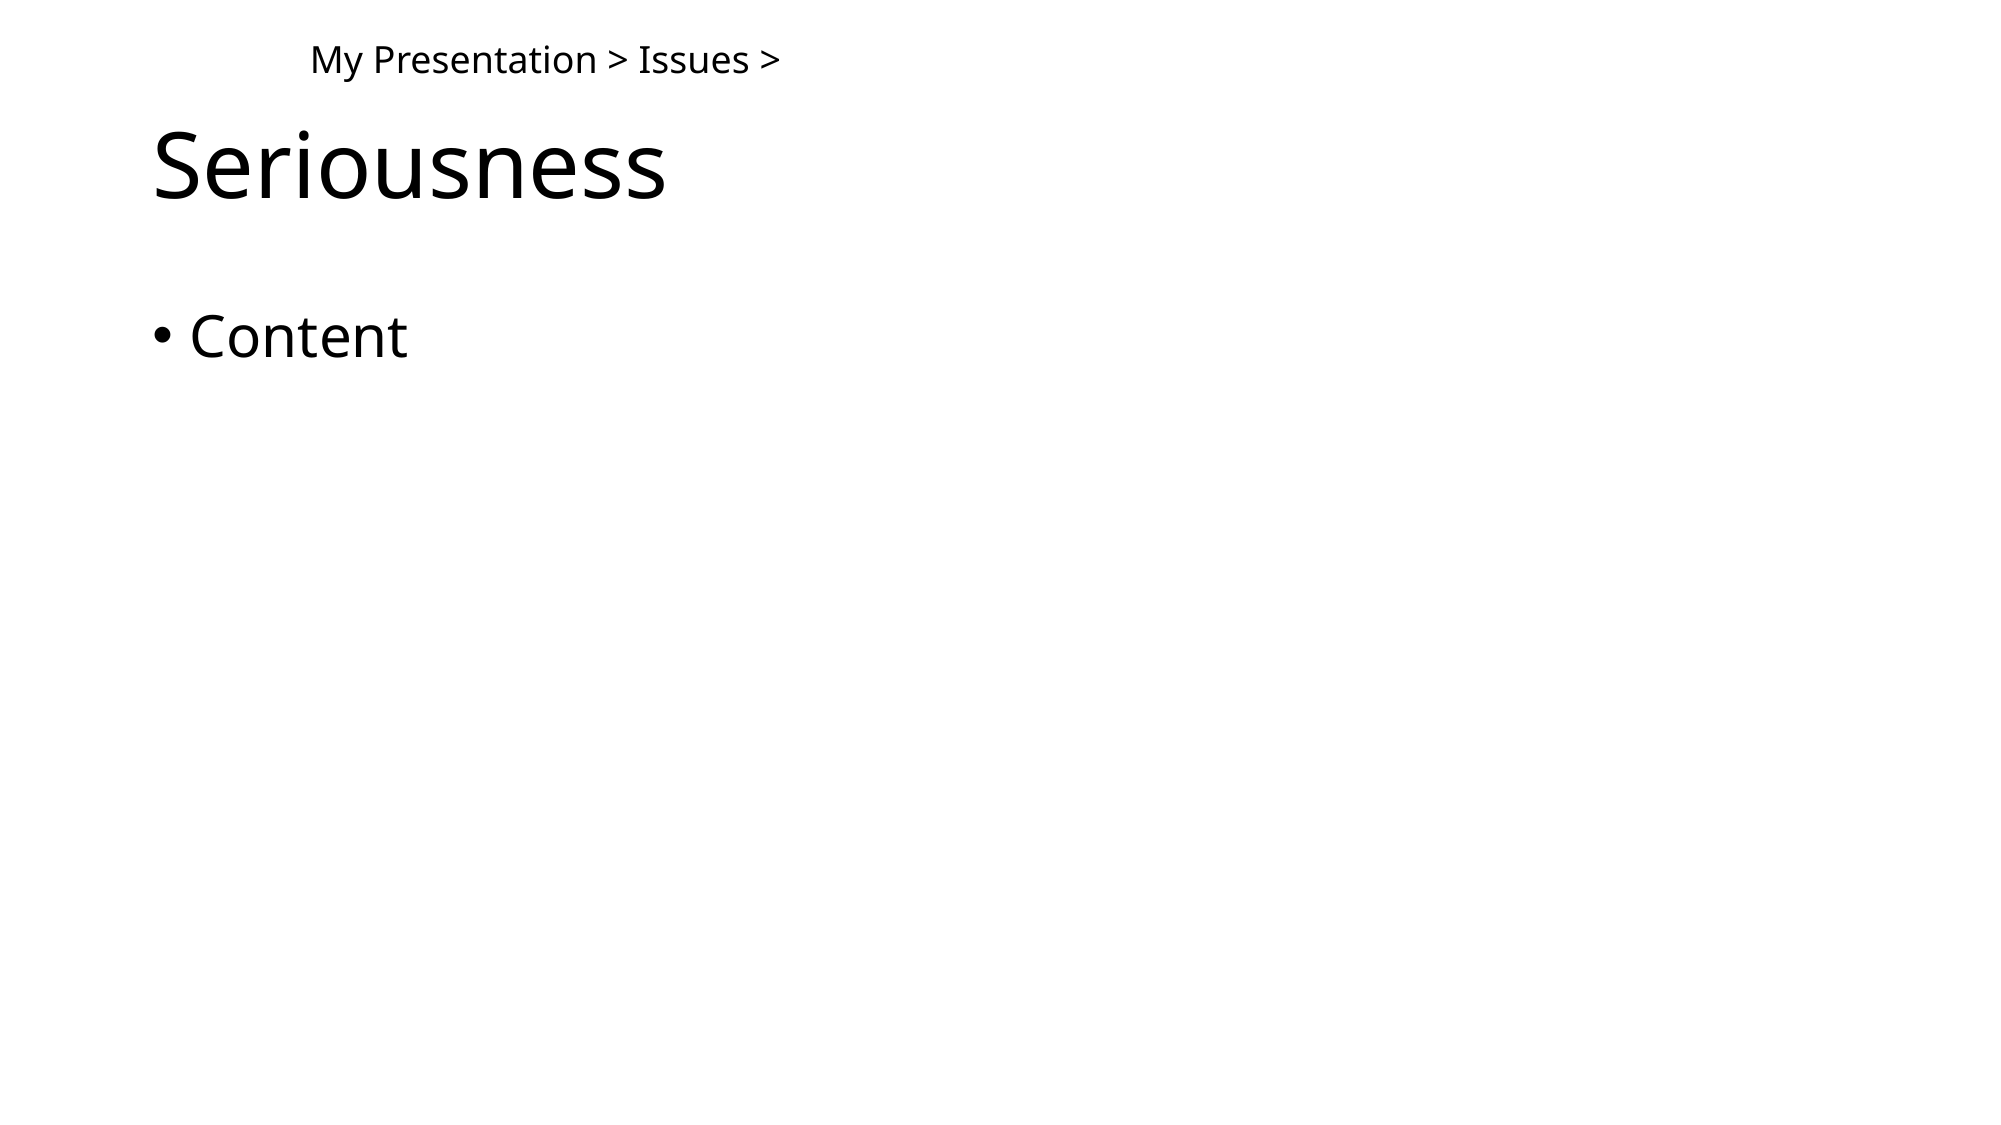

#poptopush 1
My Presentation > Issues >
# Seriousness
Content